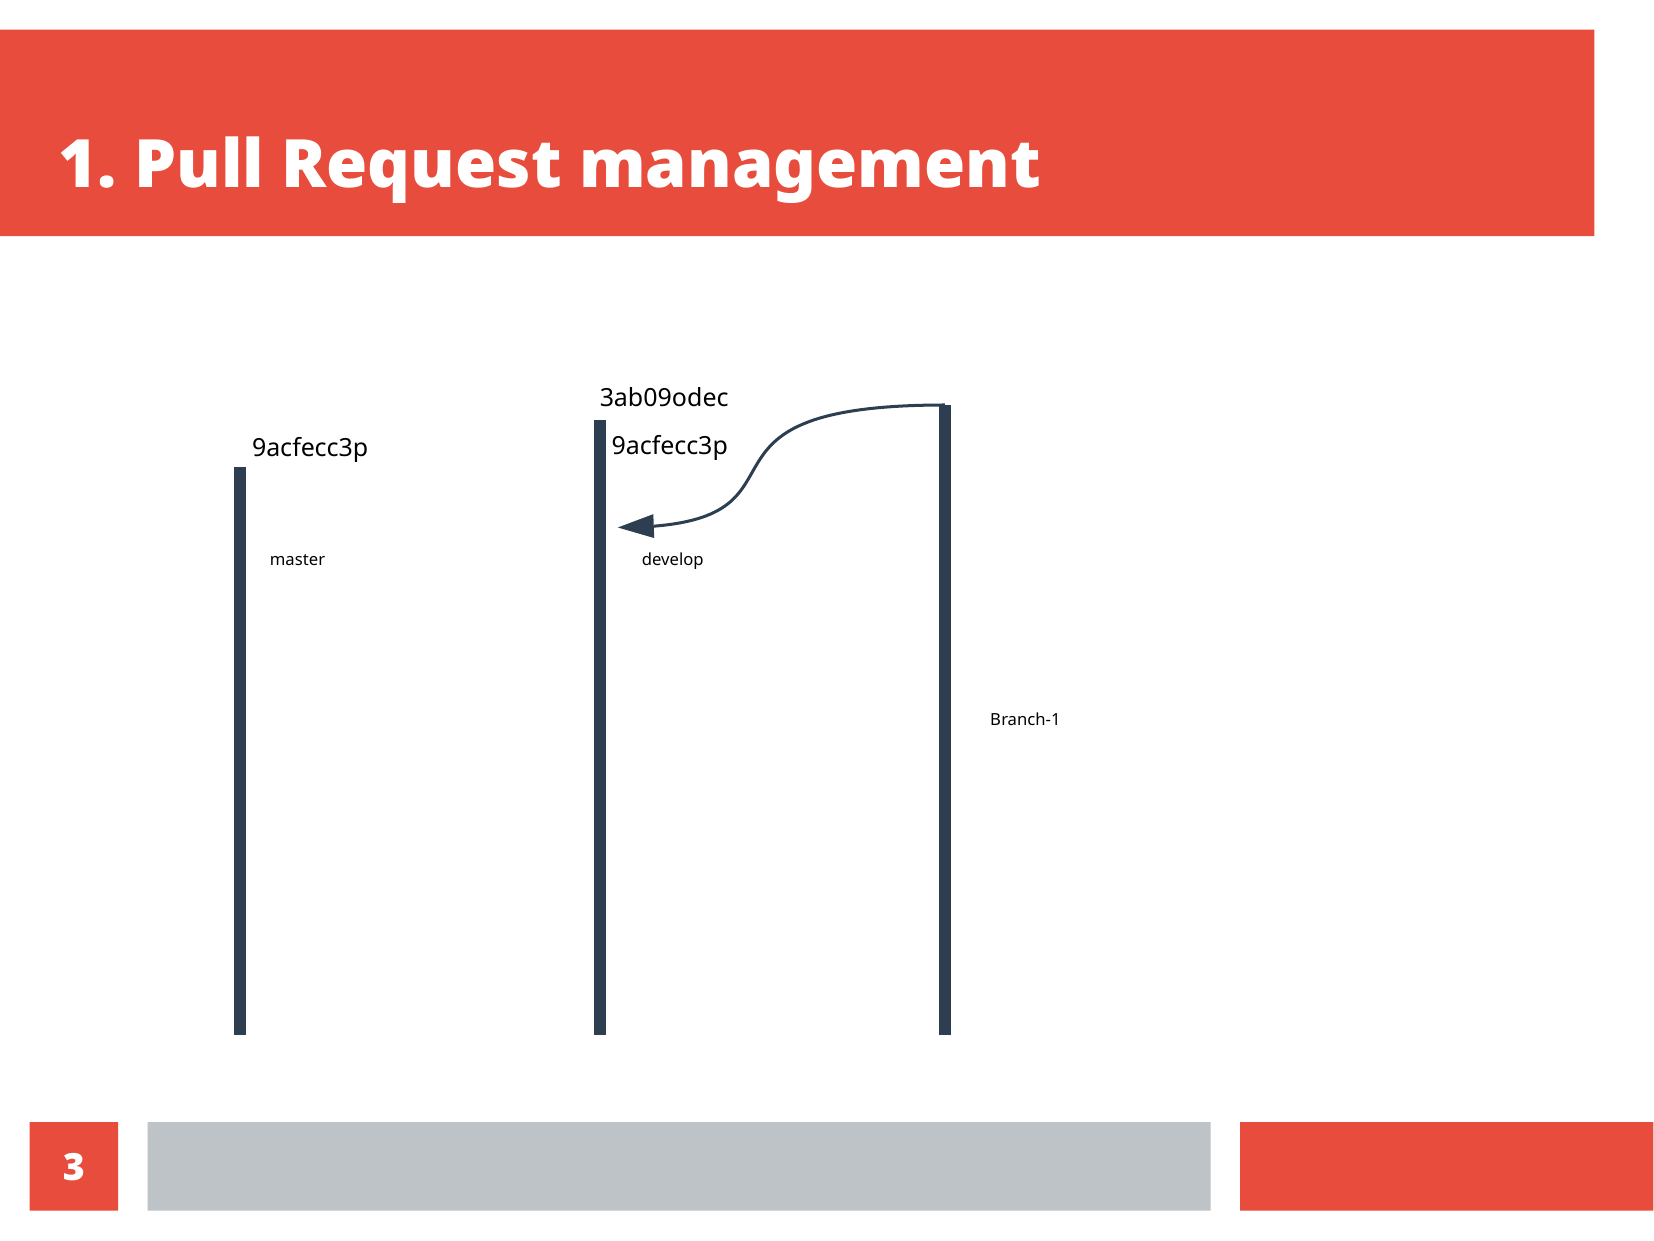

# 1. Pull Request management
3ab09odec
9acfecc3p
9acfecc3p
master
develop
Branch-1
3